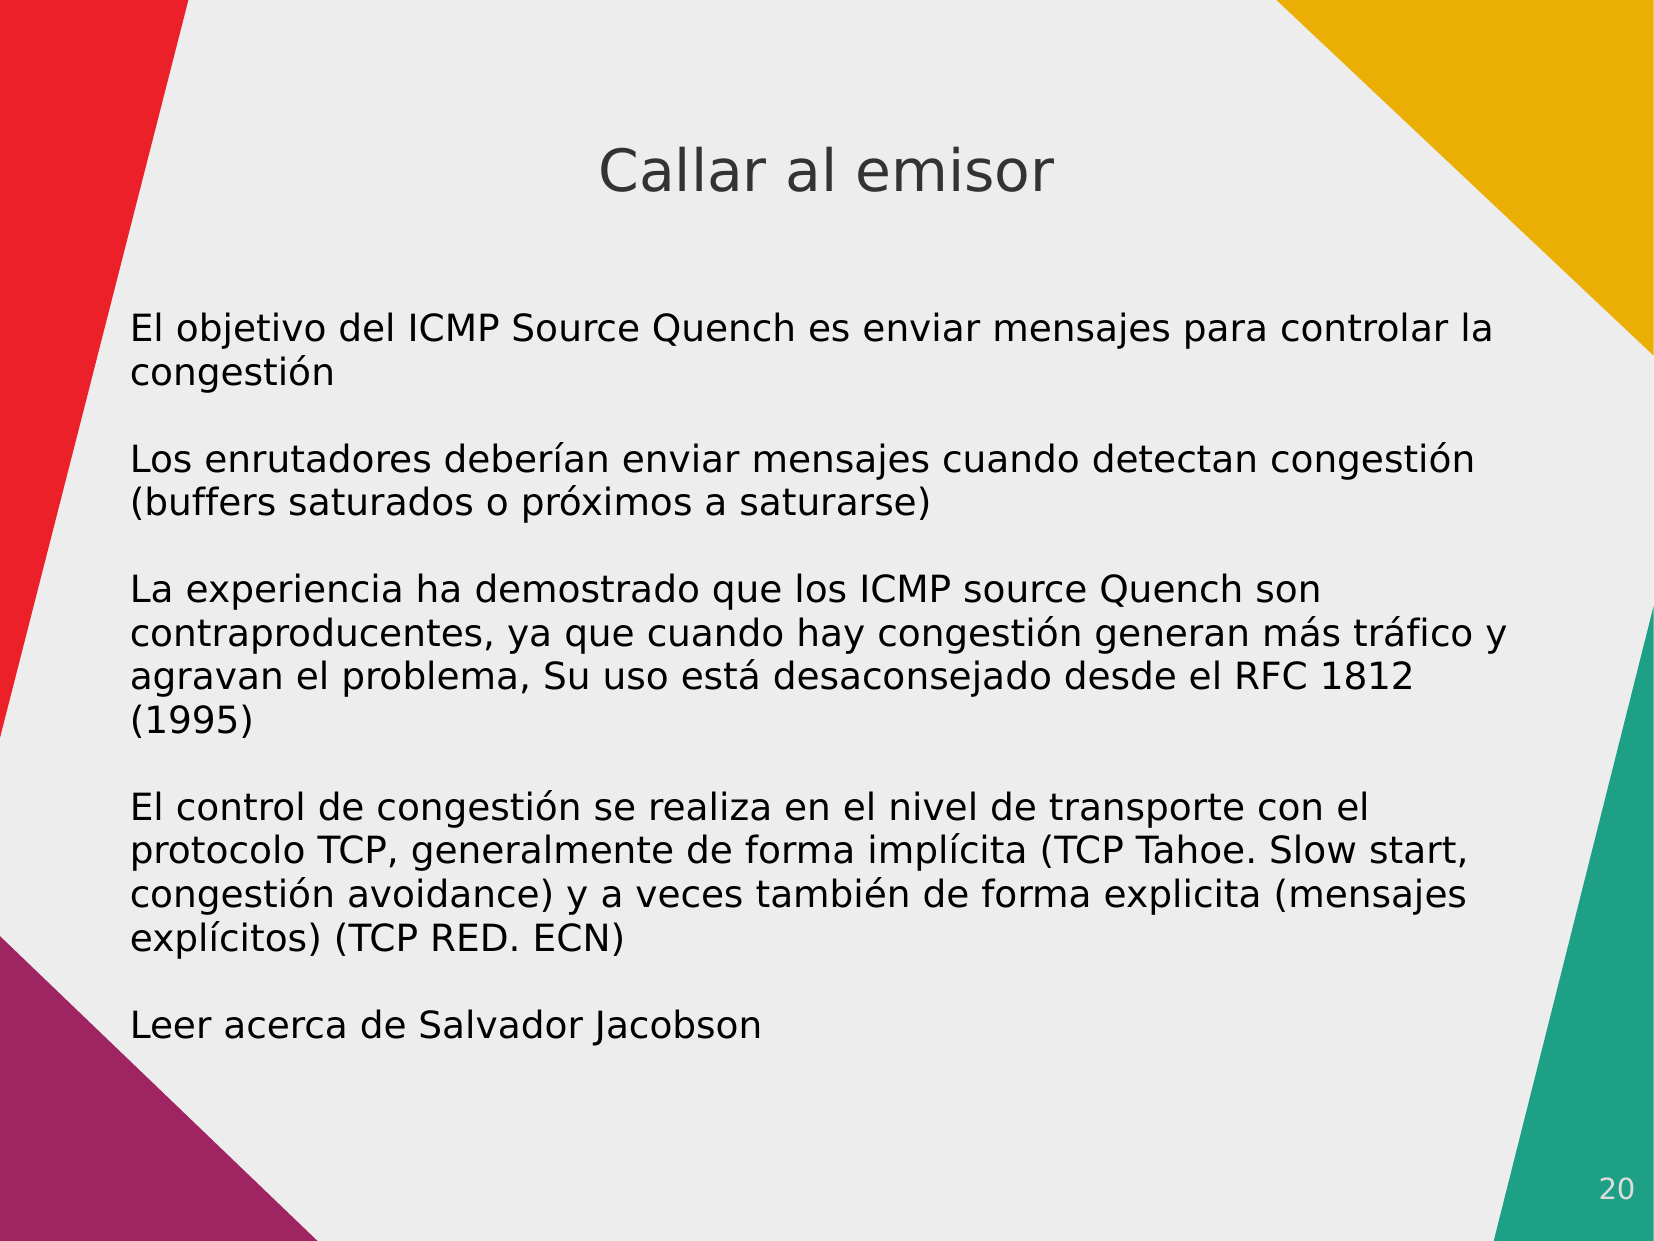

# Callar al emisor
El objetivo del ICMP Source Quench es enviar mensajes para controlar la congestión
Los enrutadores deberían enviar mensajes cuando detectan congestión (buffers saturados o próximos a saturarse)
La experiencia ha demostrado que los ICMP source Quench son contraproducentes, ya que cuando hay congestión generan más tráfico y agravan el problema, Su uso está desaconsejado desde el RFC 1812 (1995)
El control de congestión se realiza en el nivel de transporte con el protocolo TCP, generalmente de forma implícita (TCP Tahoe. Slow start, congestión avoidance) y a veces también de forma explicita (mensajes explícitos) (TCP RED. ECN)
Leer acerca de Salvador Jacobson
20